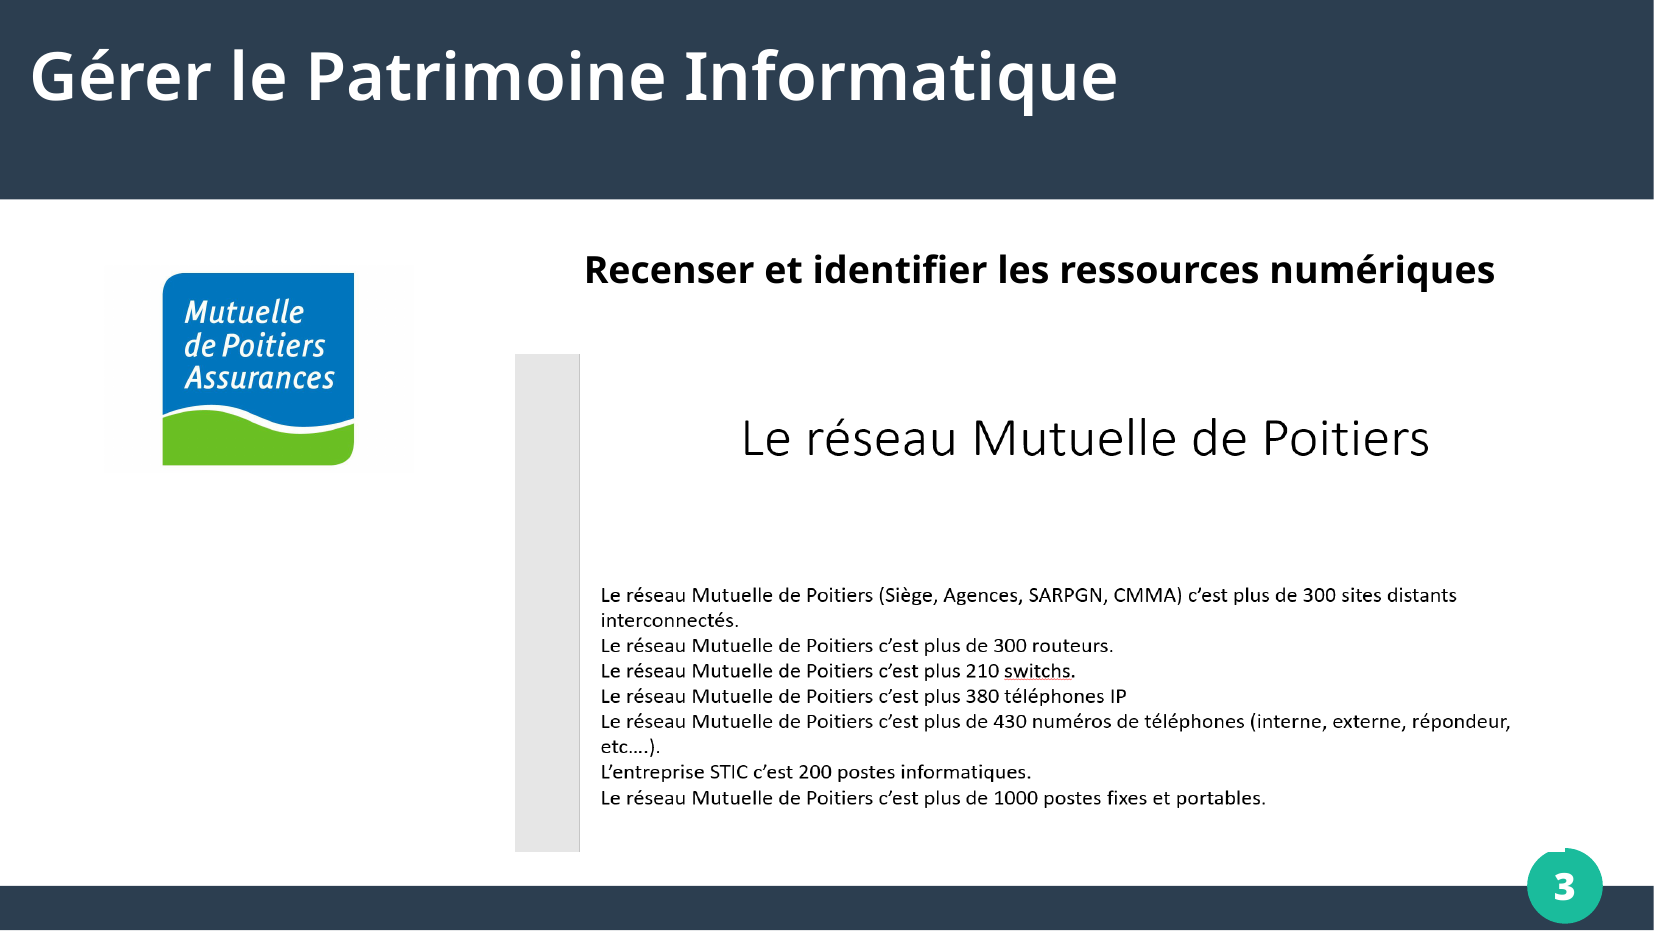

# Gérer le Patrimoine Informatique
Recenser et identifier les ressources numériques